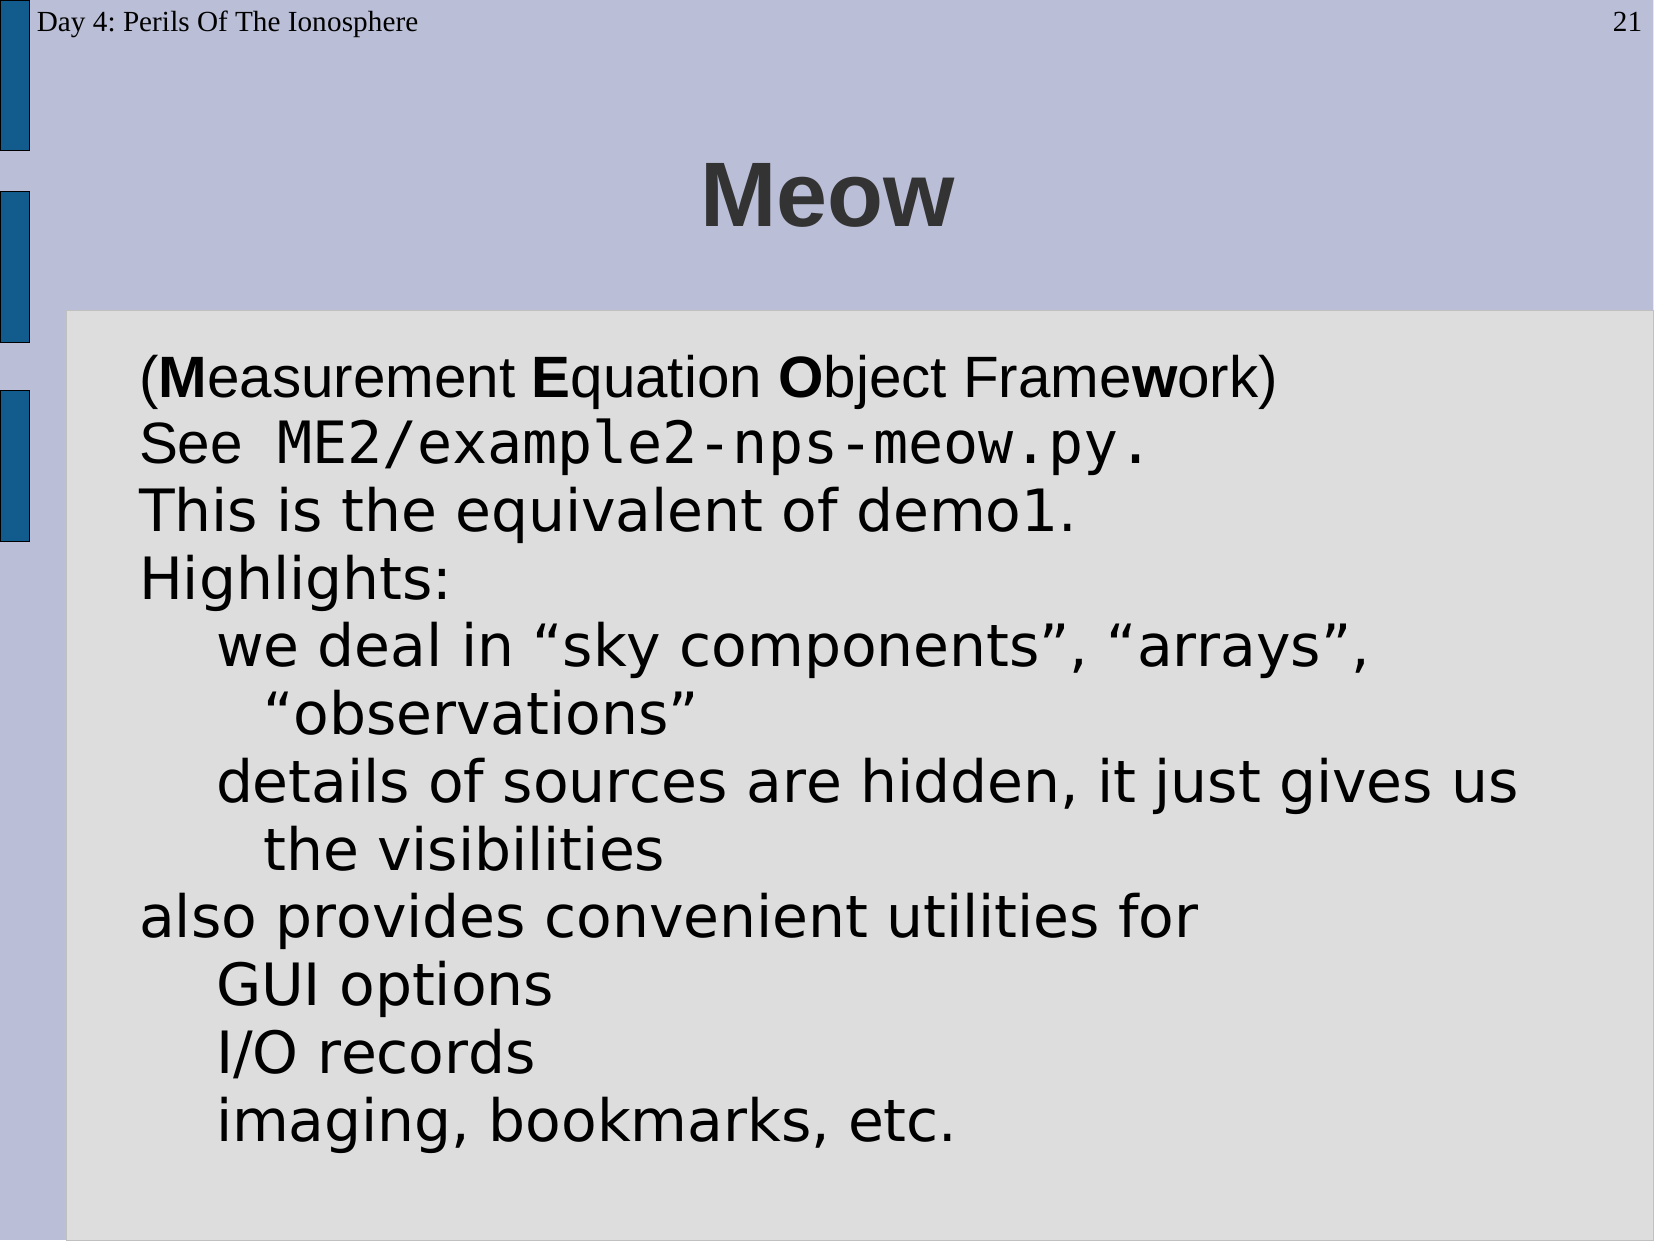

Day 4: Perils Of The Ionosphere
21
# Meow
(Measurement Equation Object Framework)
See ME2/example2-nps-meow.py.
This is the equivalent of demo1.
Highlights:
we deal in “sky components”, “arrays”, “observations”
details of sources are hidden, it just gives us the visibilities
also provides convenient utilities for
GUI options
I/O records
imaging, bookmarks, etc.